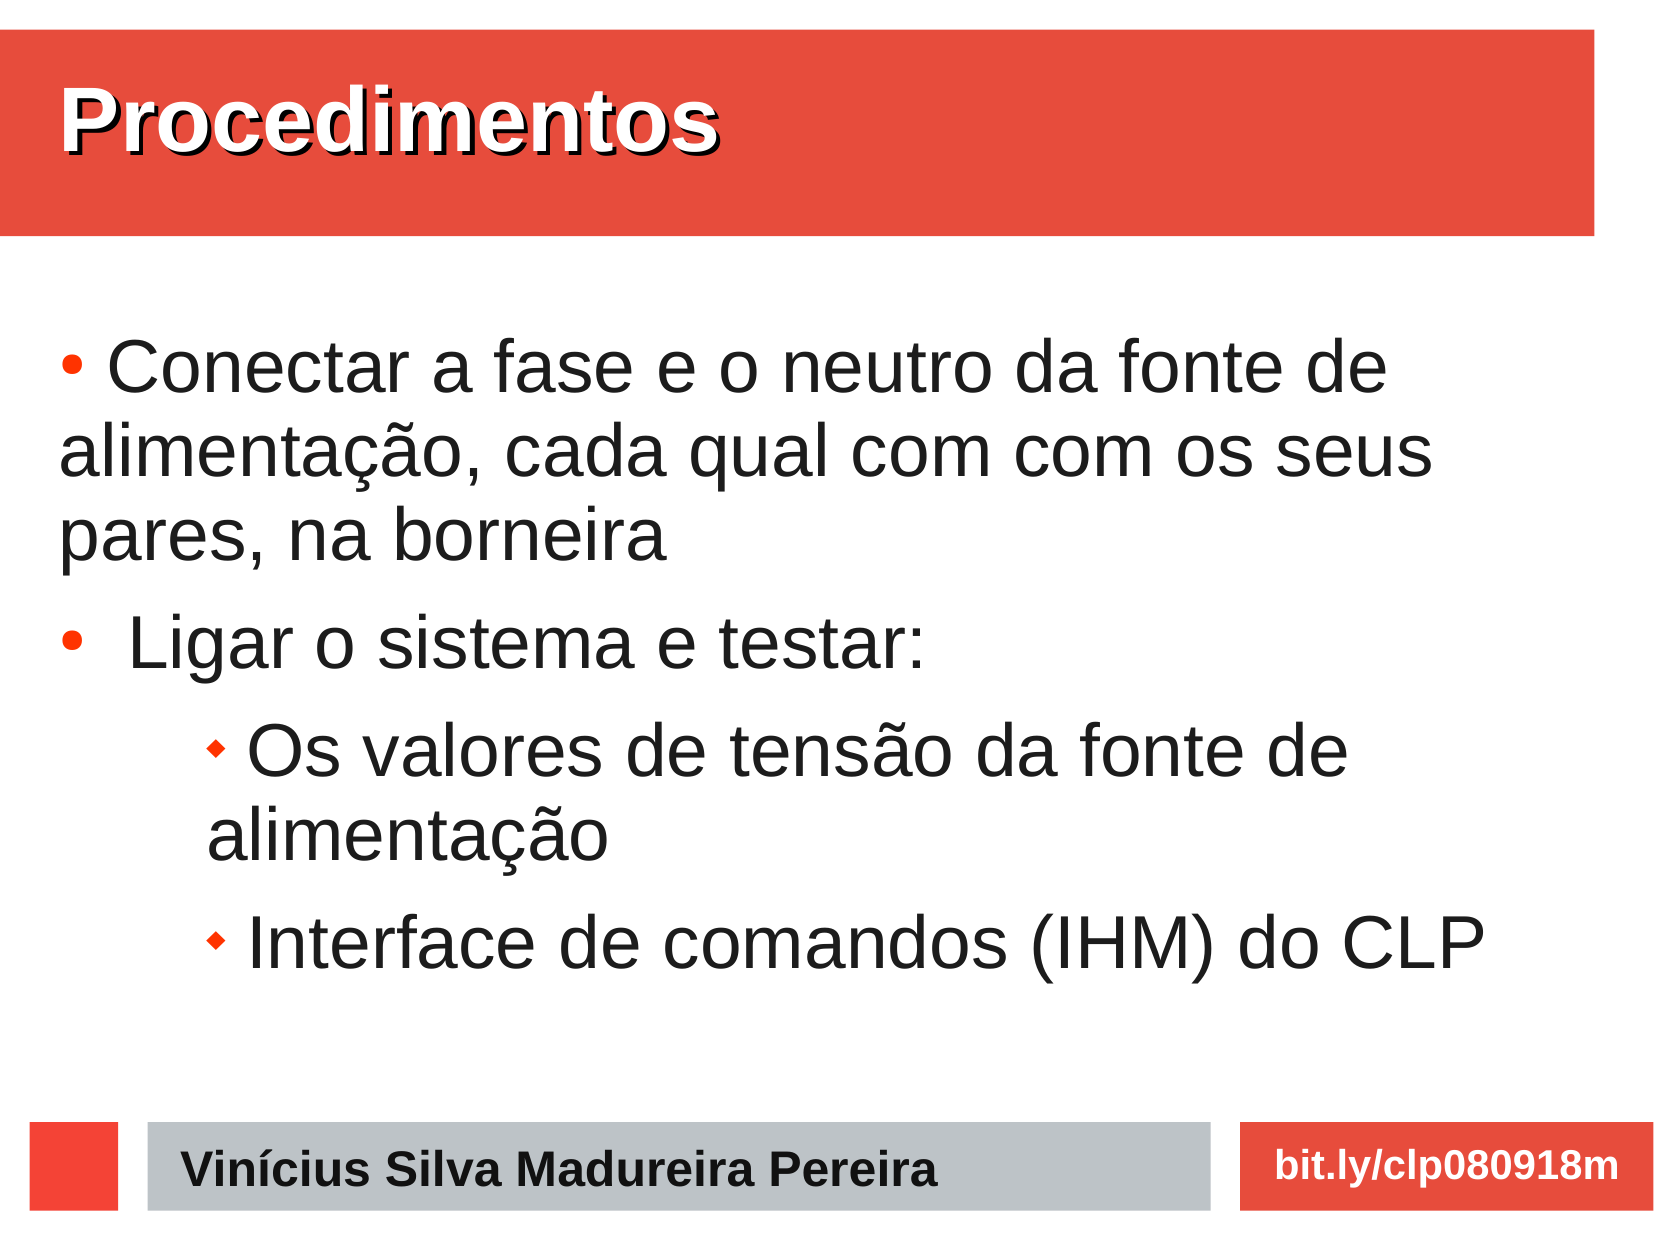

# Procedimentos
 Conectar a fase e o neutro da fonte de alimentação, cada qual com com os seus pares, na borneira
 Ligar o sistema e testar:
 Os valores de tensão da fonte de alimentação
 Interface de comandos (IHM) do CLP
Vinícius Silva Madureira Pereira
bit.ly/clp080918m